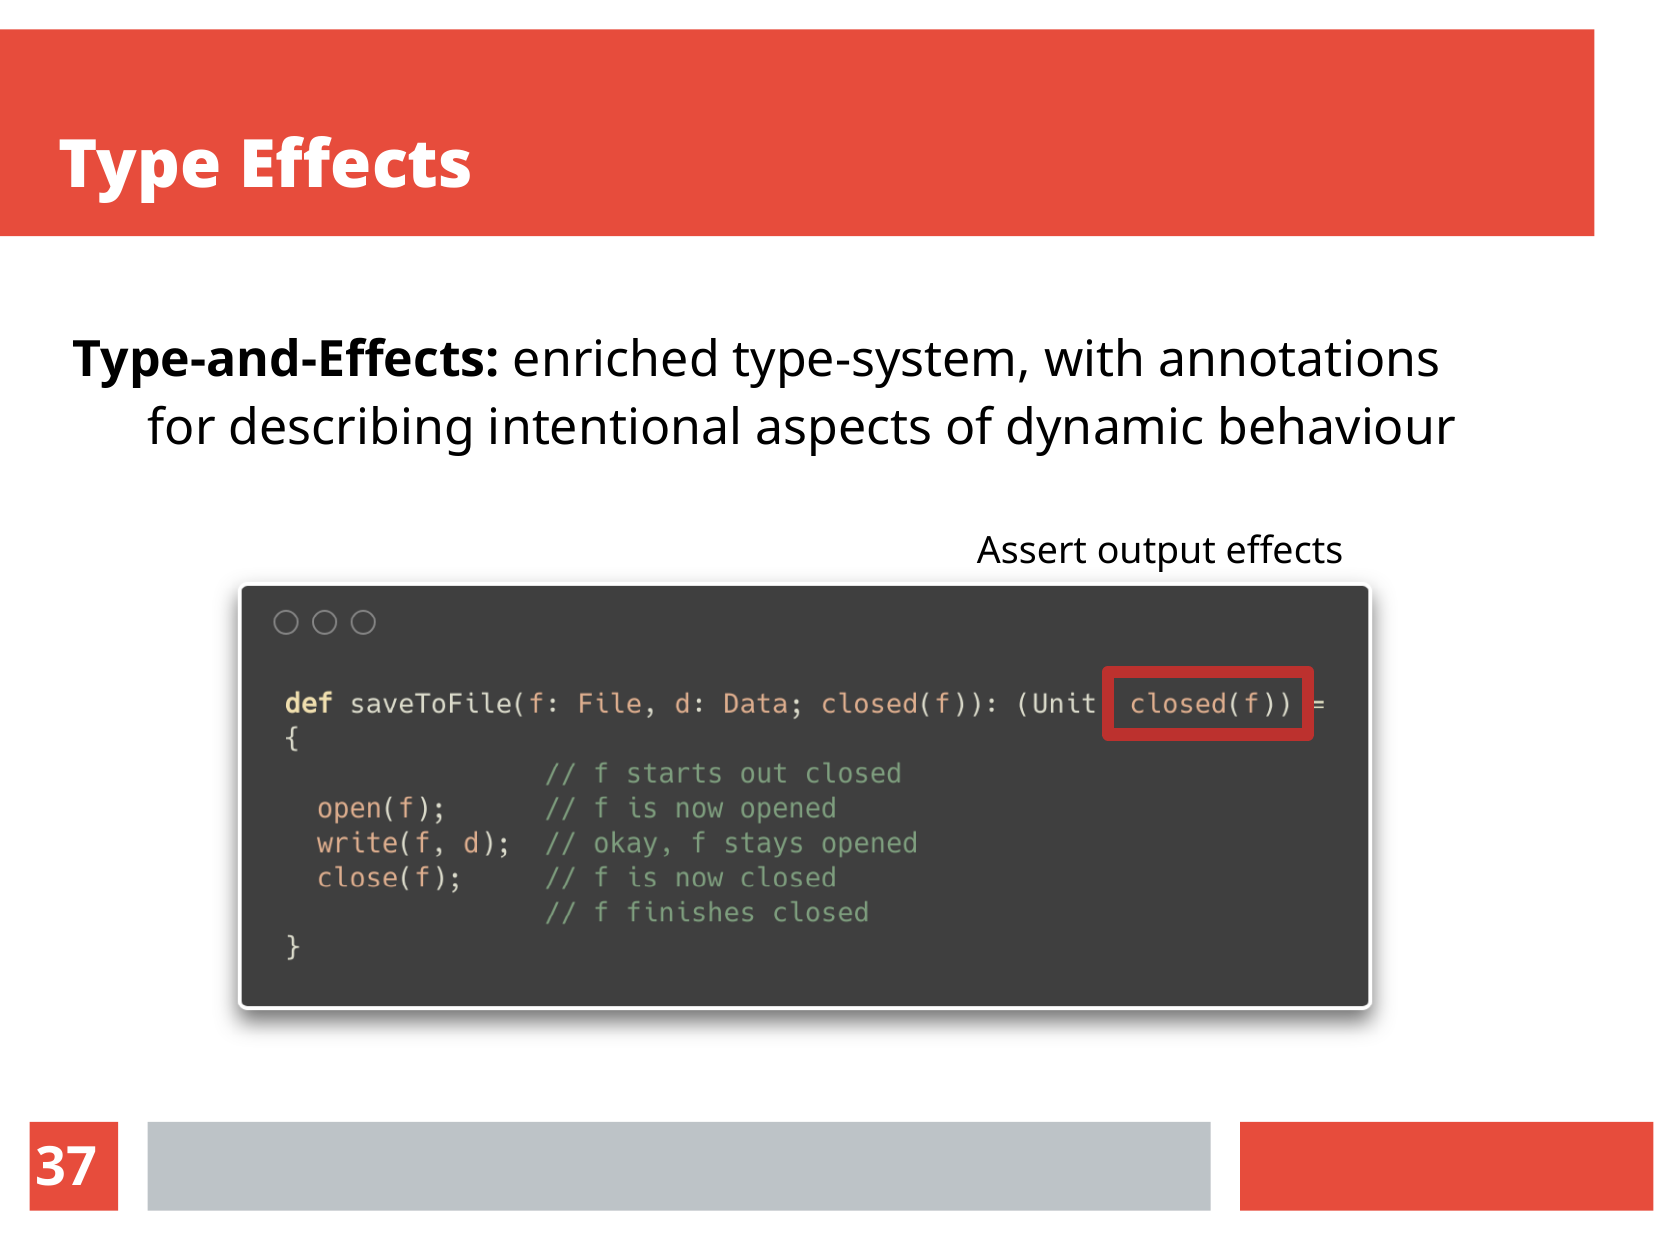

# Type Effects
Type-and-Effects: enriched type-system, with annotations
	for describing intentional aspects of dynamic behaviour
Assert output effects
37
68